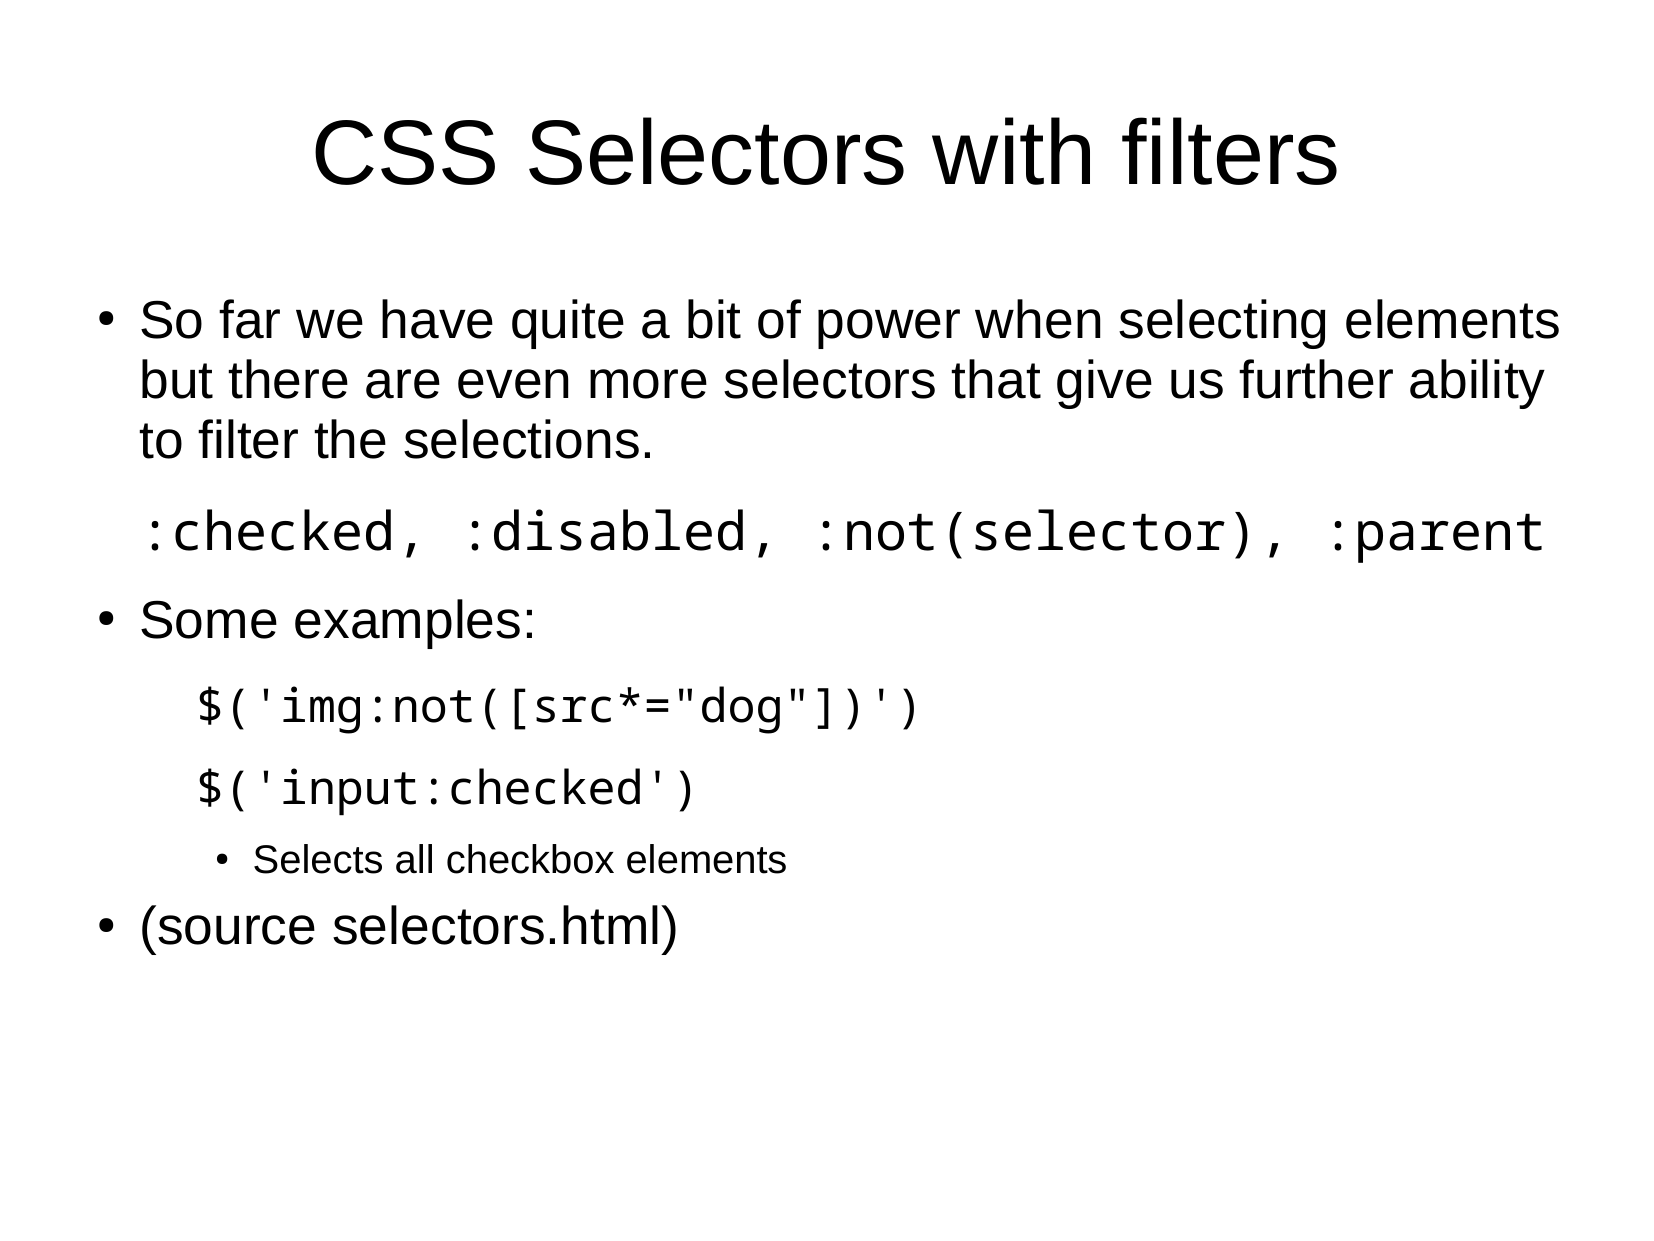

# CSS Selectors with filters
So far we have quite a bit of power when selecting elements but there are even more selectors that give us further ability to filter the selections.
:checked, :disabled, :not(selector), :parent
Some examples:
$('img:not([src*="dog"])')
$('input:checked')
Selects all checkbox elements
(source selectors.html)